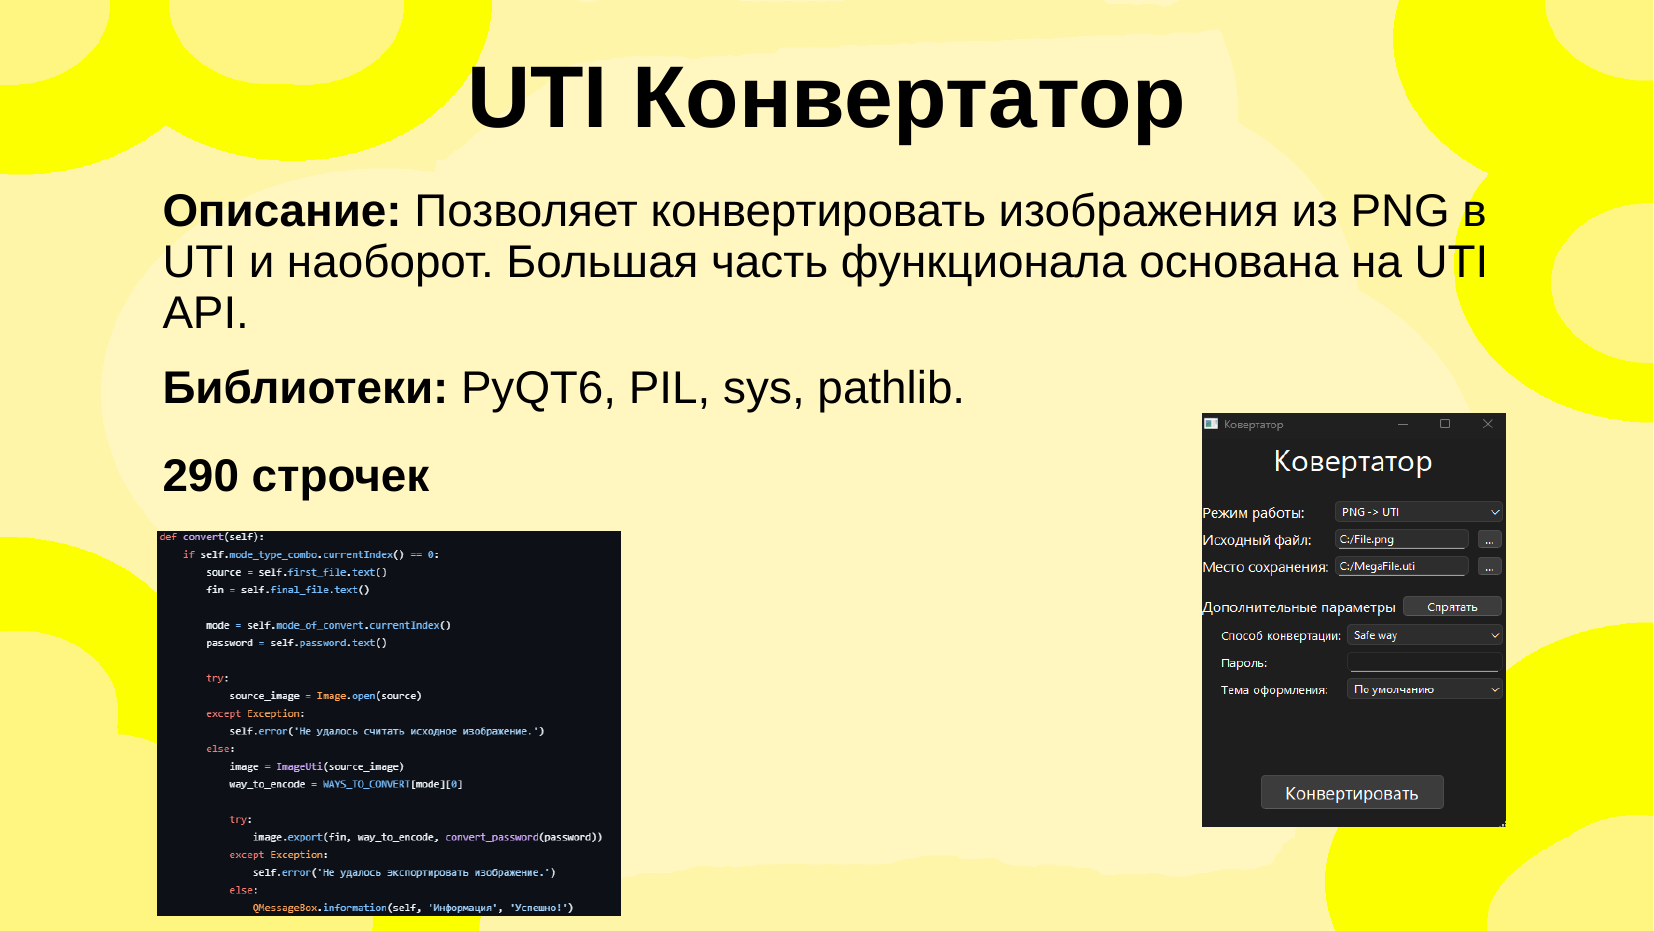

UTI Конвертатор
Описание: Позволяет конвертировать изображения из PNG в UTI и наоборот. Большая часть функционала основана на UTI API.
Библиотеки: PyQT6, PIL, sys, pathlib.
290 строчек